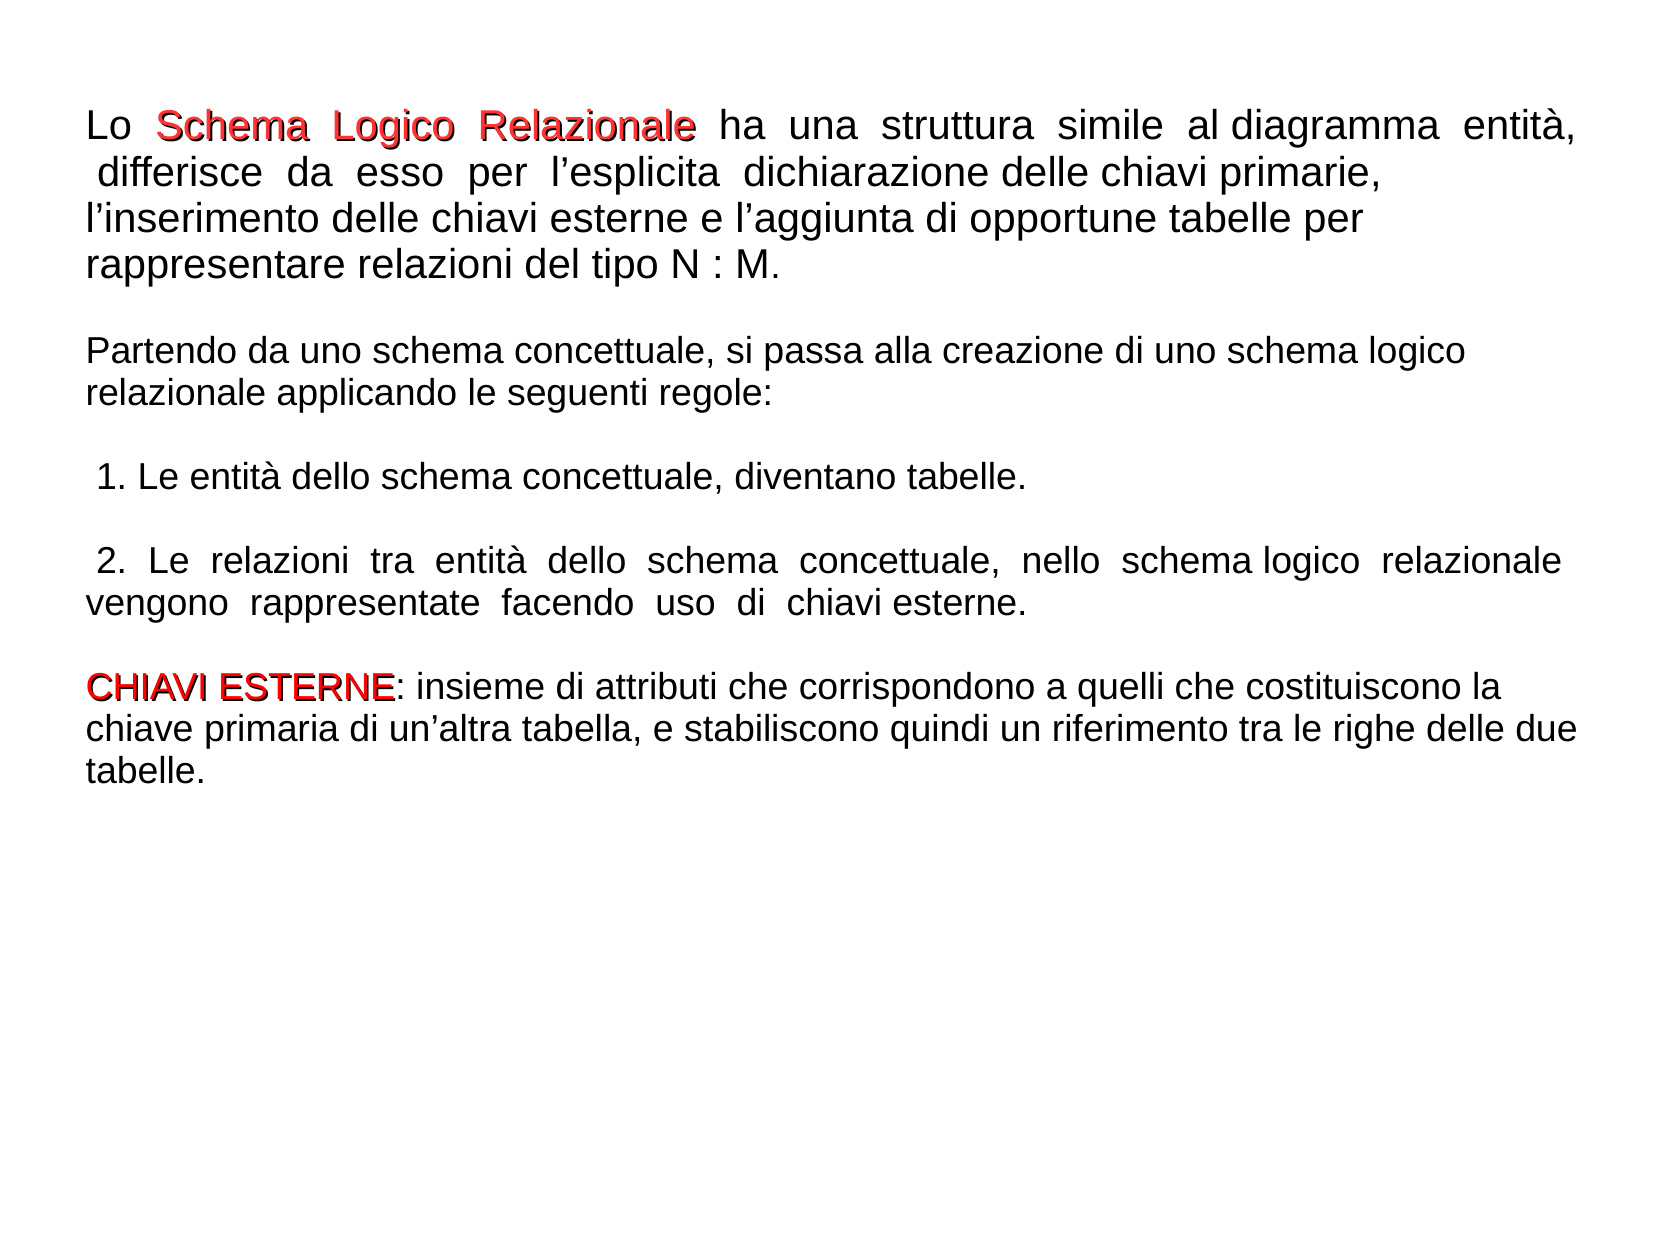

Lo Schema Logico Relazionale ha una struttura simile al diagramma entità, differisce da esso per l’esplicita dichiarazione delle chiavi primarie, l’inserimento delle chiavi esterne e l’aggiunta di opportune tabelle per rappresentare relazioni del tipo N : M.
Partendo da uno schema concettuale, si passa alla creazione di uno schema logico relazionale applicando le seguenti regole:
 1. Le entità dello schema concettuale, diventano tabelle.
 2. Le relazioni tra entità dello schema concettuale, nello schema logico relazionale vengono rappresentate facendo uso di chiavi esterne.
CHIAVI ESTERNE: insieme di attributi che corrispondono a quelli che costituiscono la chiave primaria di un’altra tabella, e stabiliscono quindi un riferimento tra le righe delle due tabelle.